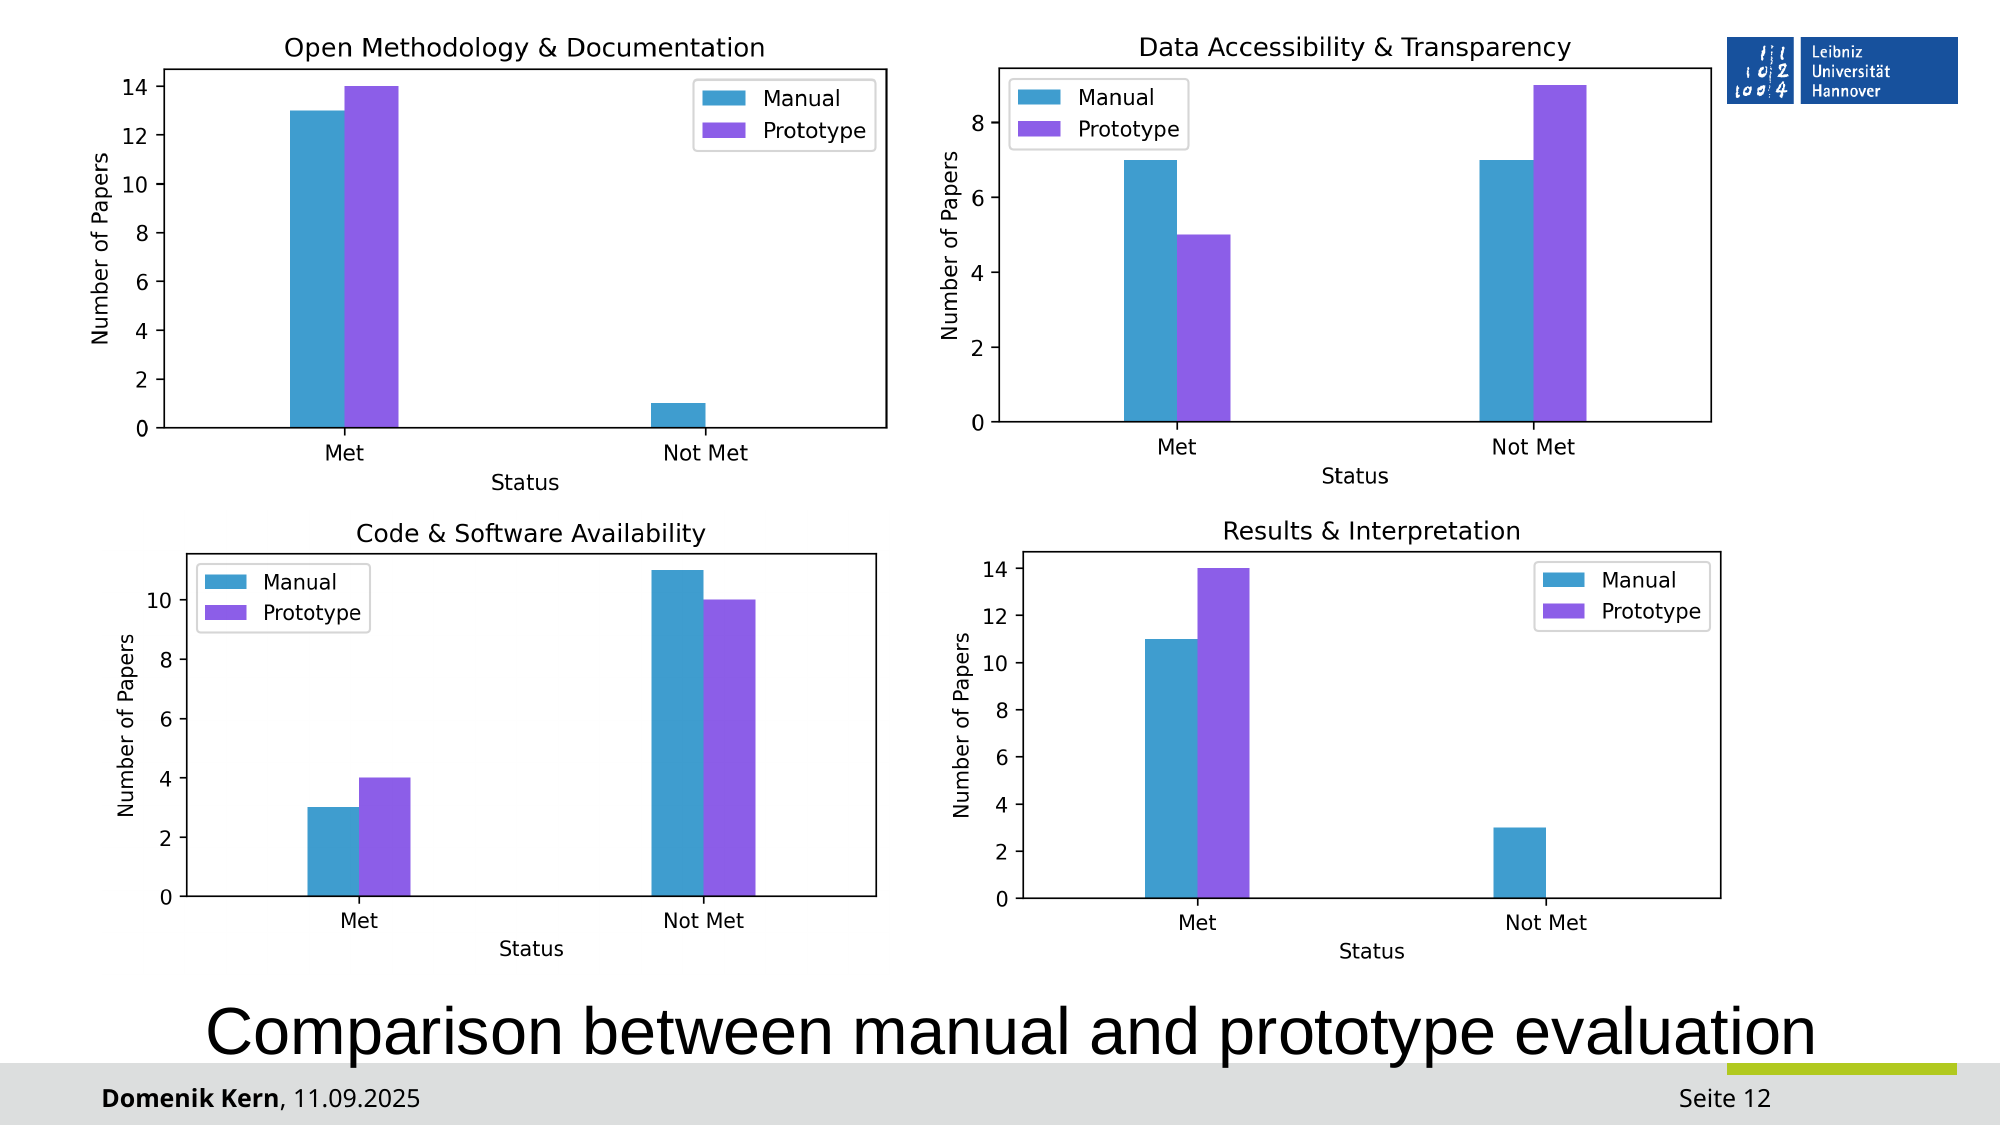

# Comparison between manual and prototype evaluation